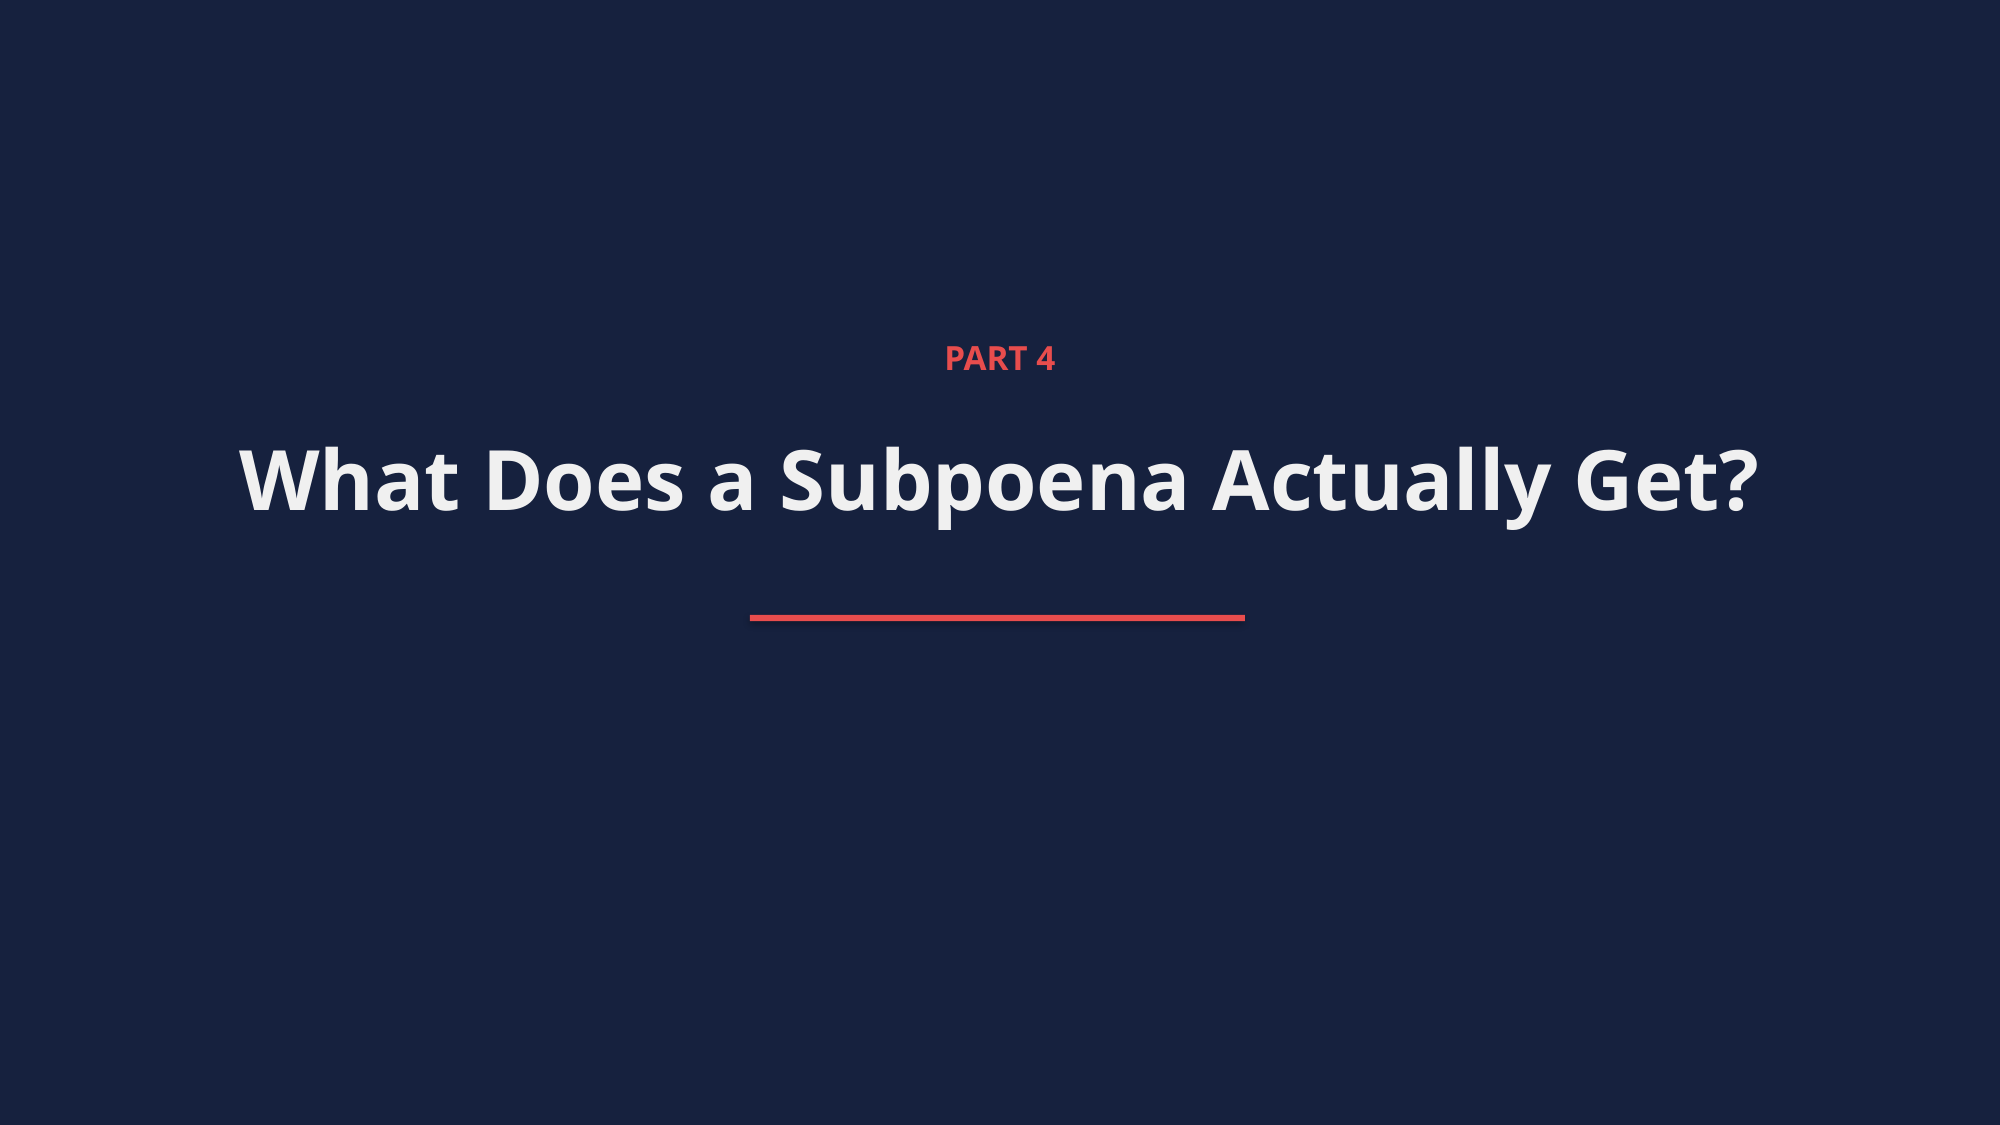

PART 4
What Does a Subpoena Actually Get?